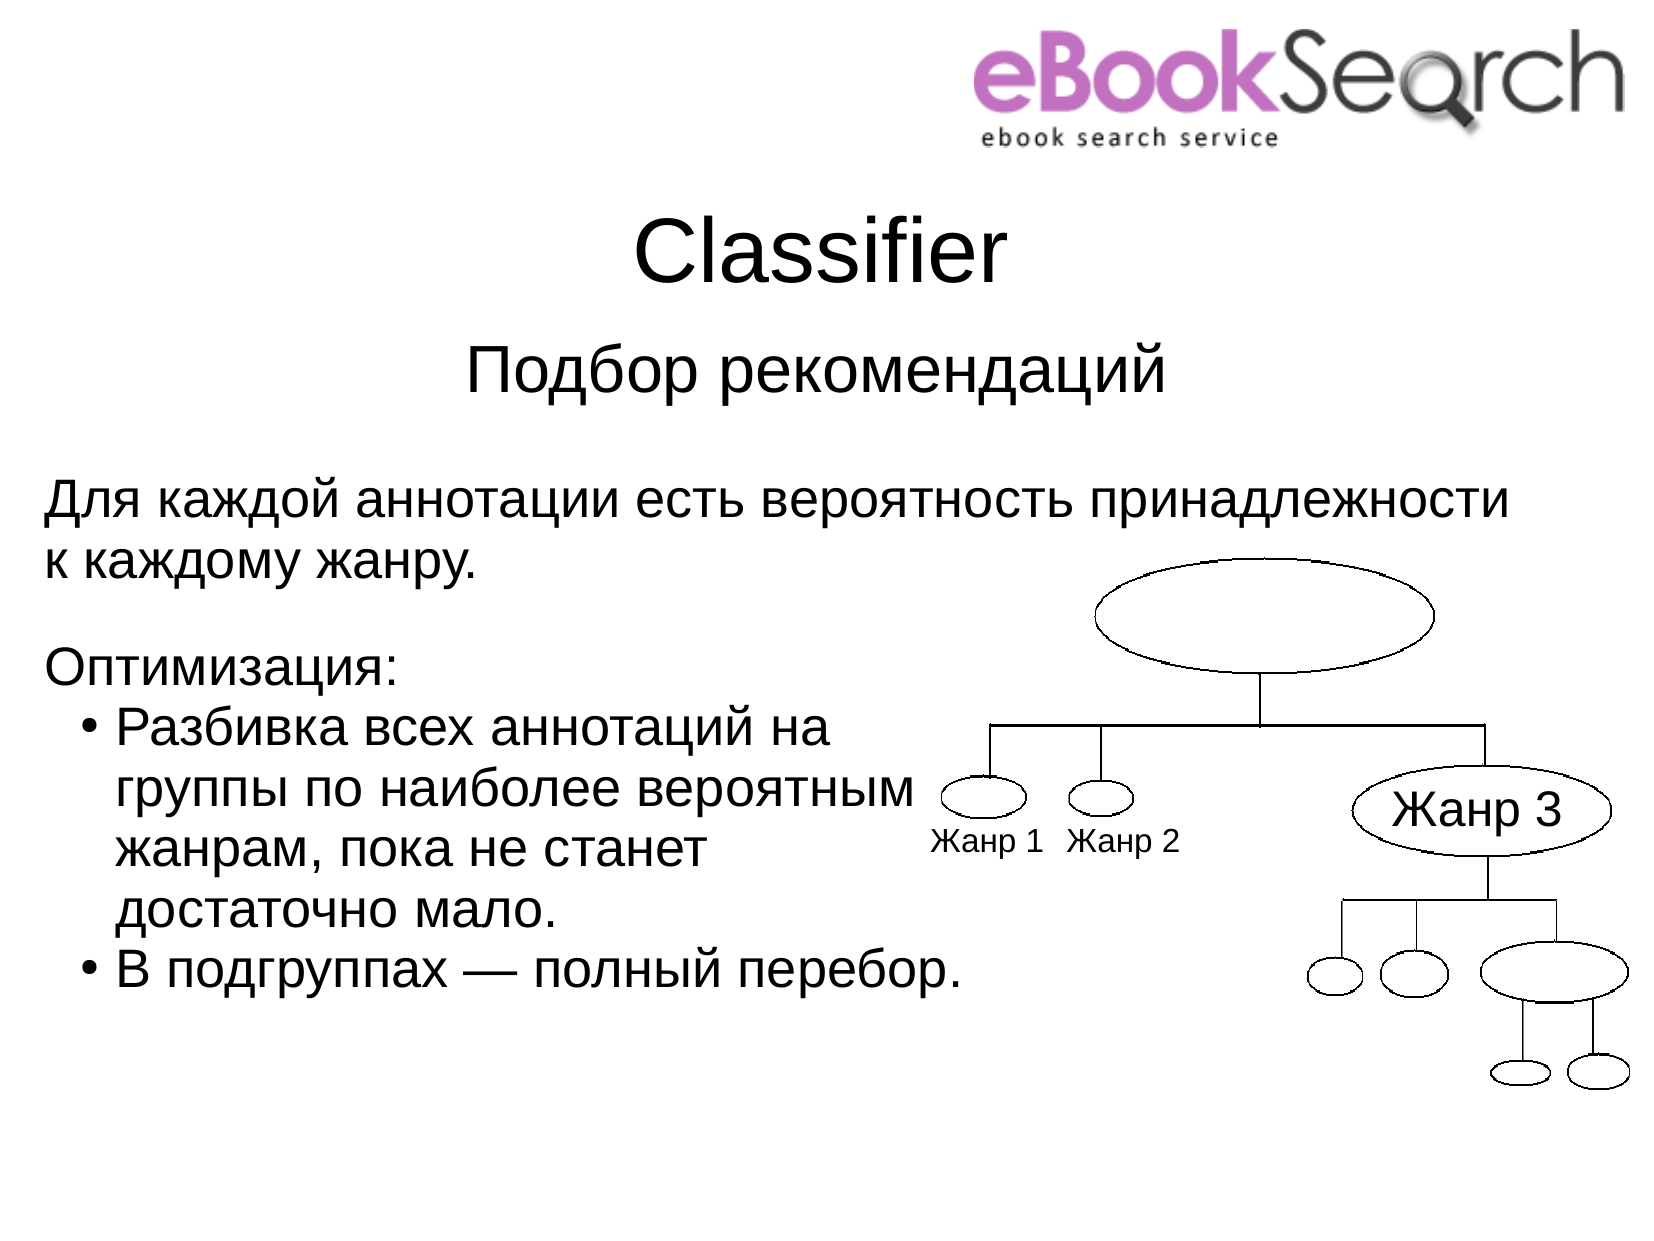

# Classifier
Подбор рекомендаций
Для каждой аннотации есть вероятность принадлежности
к каждому жанру.
Оптимизация:
Разбивка всех аннотаций на
группы по наиболее вероятным
жанрам, пока не станет
достаточно мало.
В подгруппах — полный перебор.
Жанр 3
Жанр 1
Жанр 2